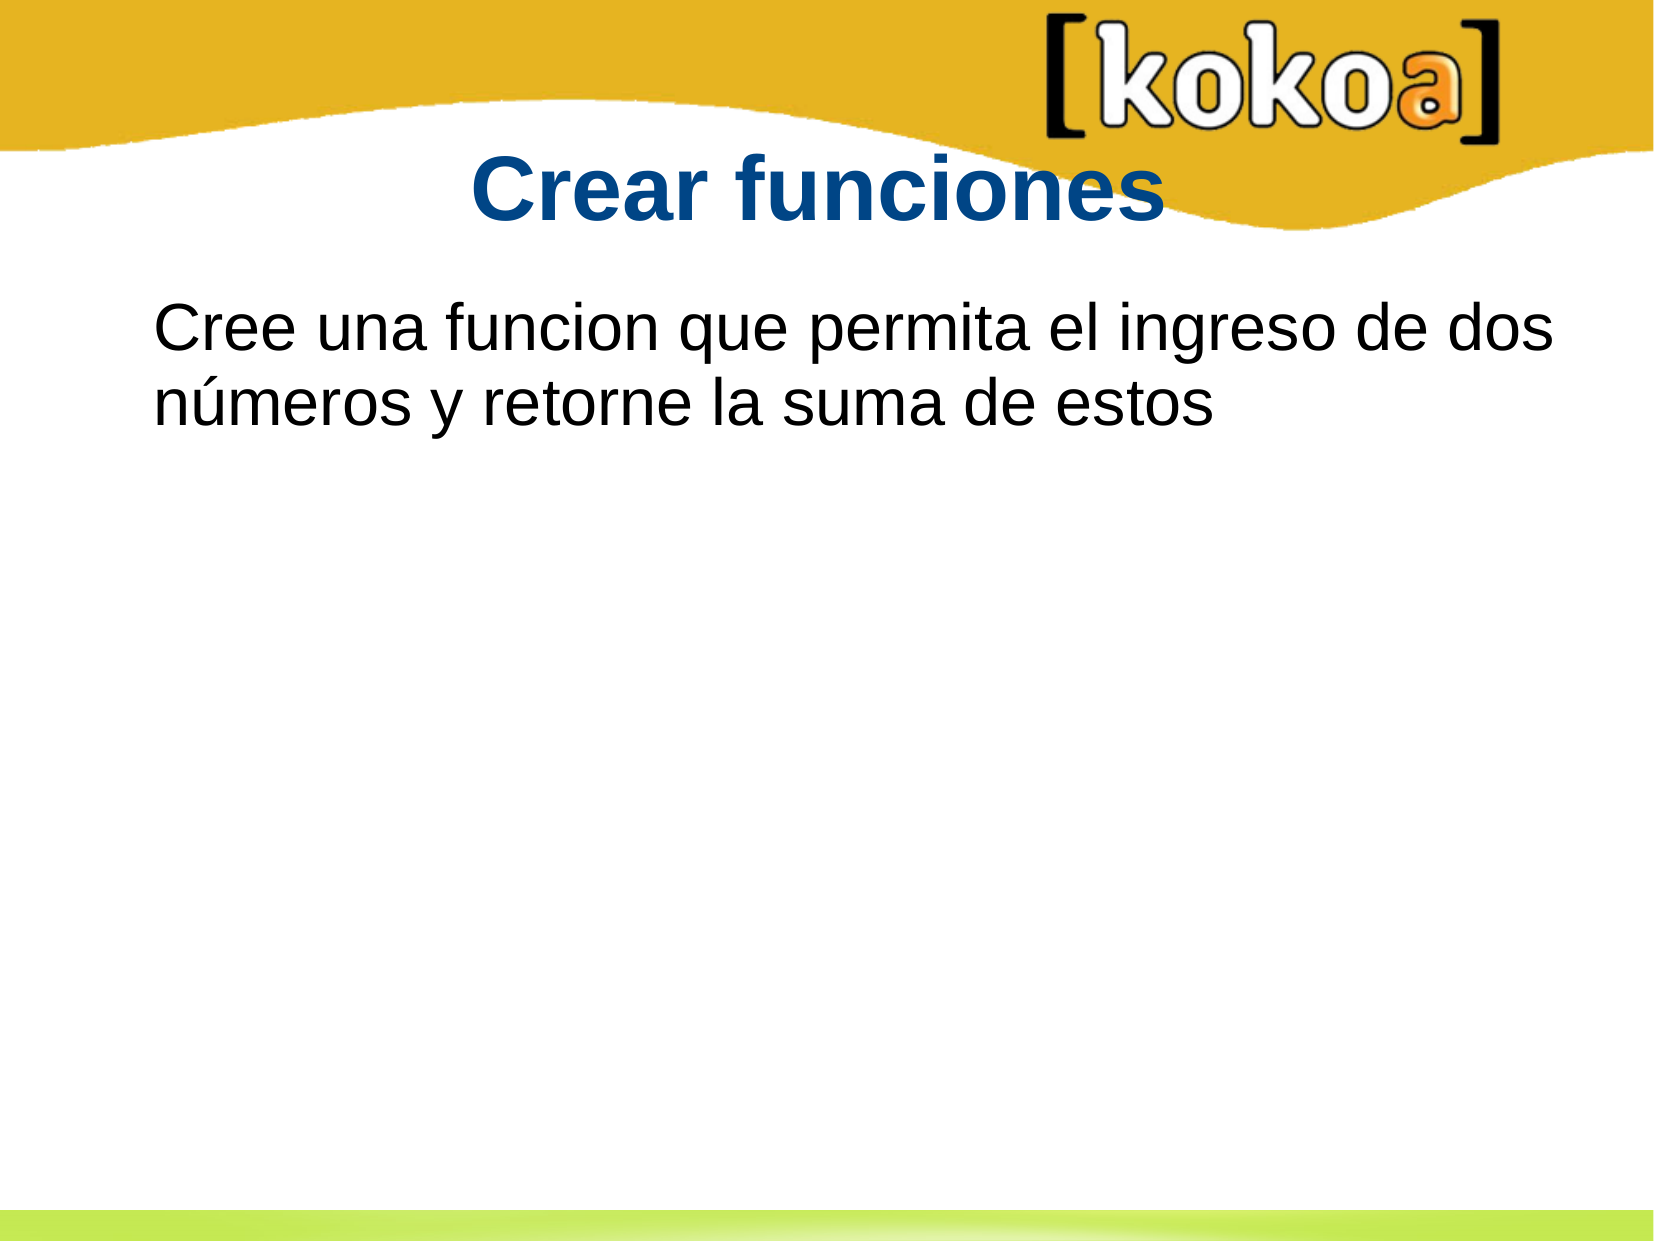

# Crear funciones
Cree una funcion que permita el ingreso de dos números y retorne la suma de estos